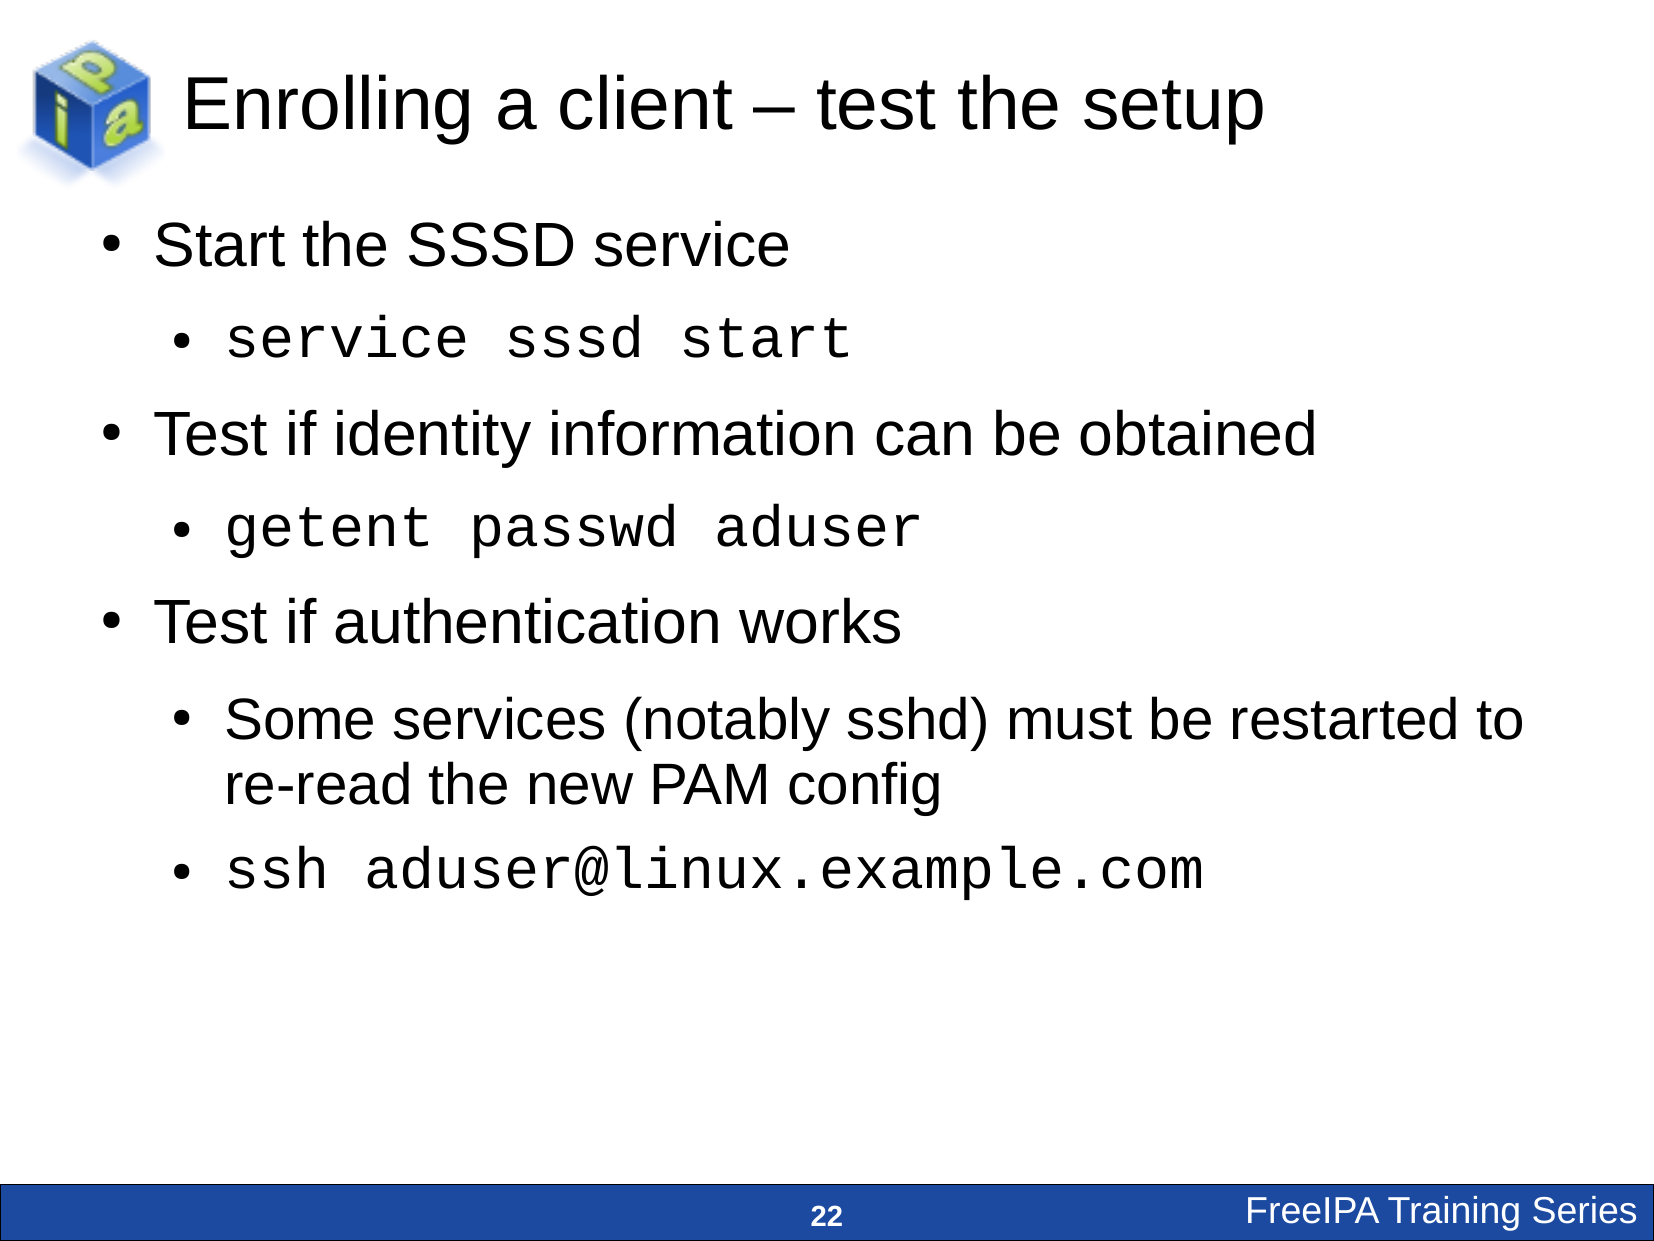

# Enrolling a client – test the setup
Start the SSSD service
service sssd start
Test if identity information can be obtained
getent passwd aduser
Test if authentication works
Some services (notably sshd) must be restarted to re-read the new PAM config
ssh aduser@linux.example.com
22